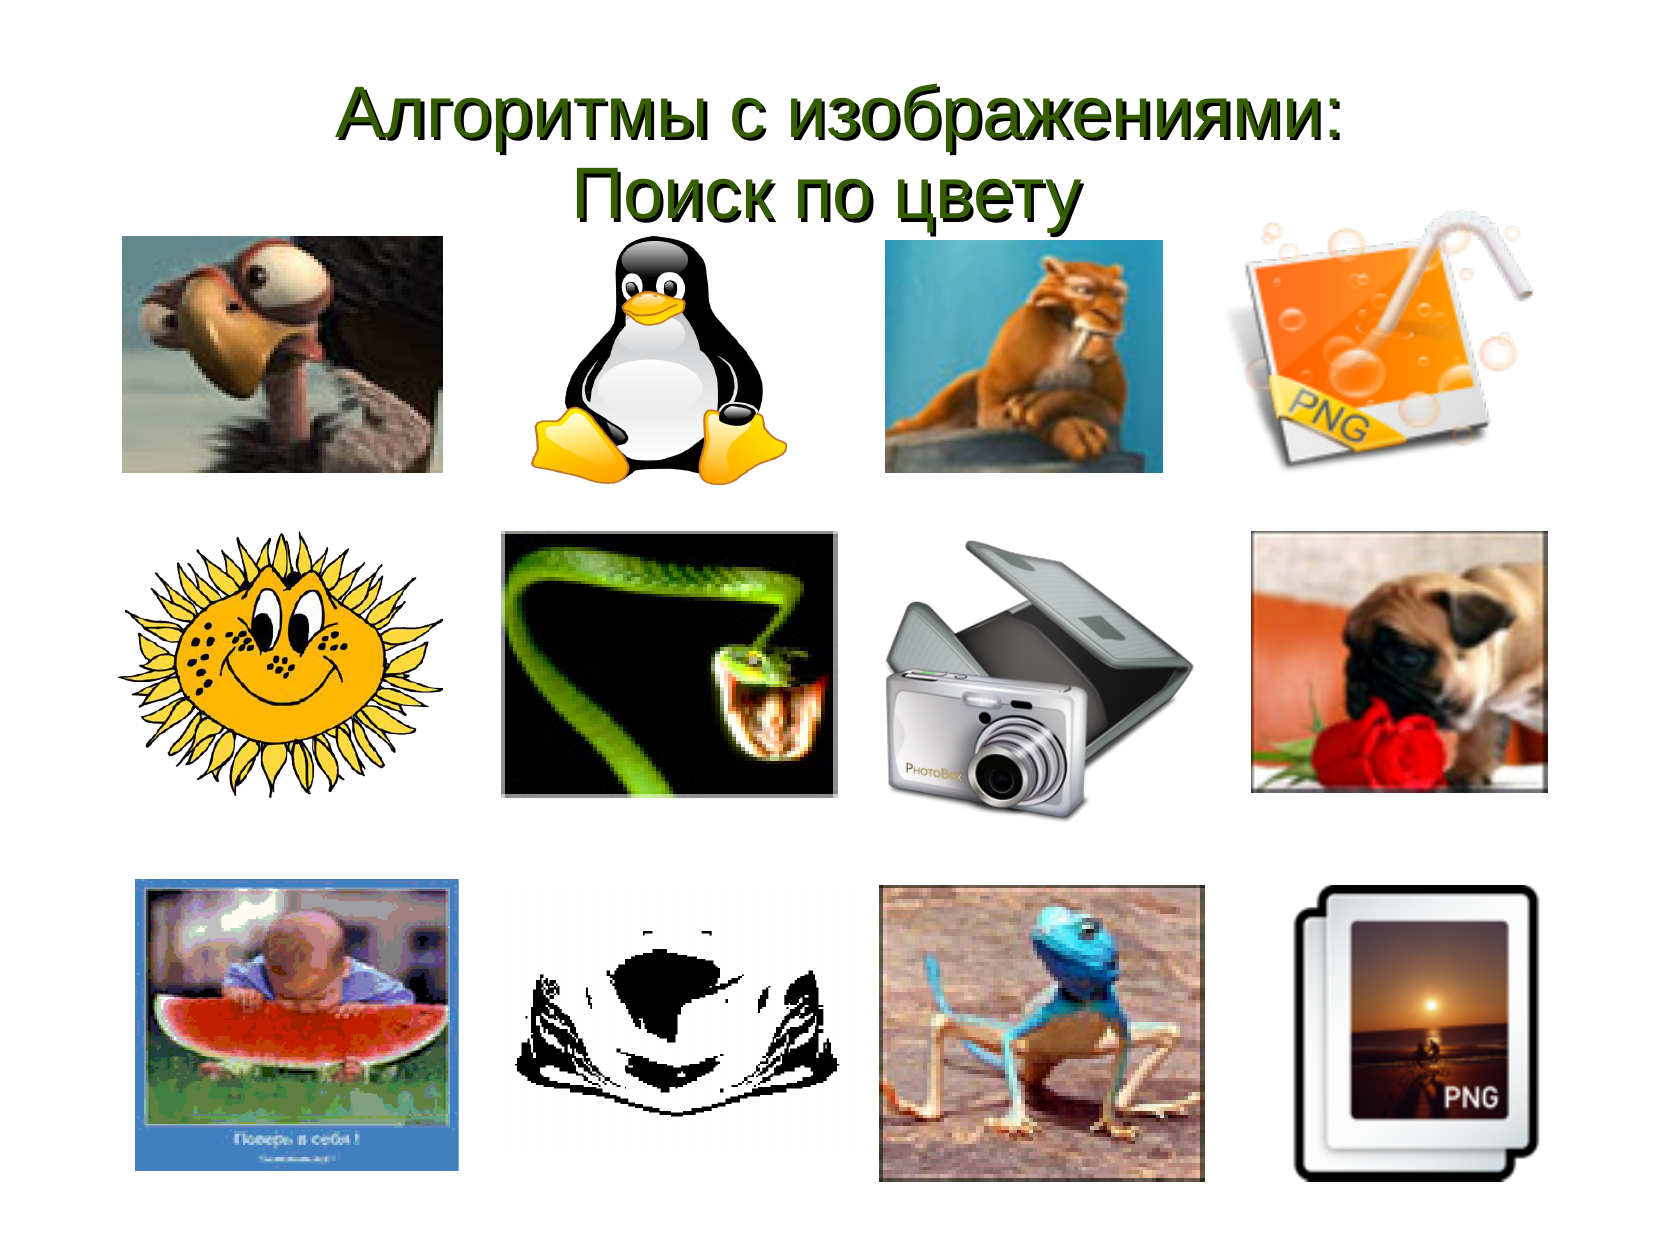

# Алгоритмы с изображениями: Поиск по цвету